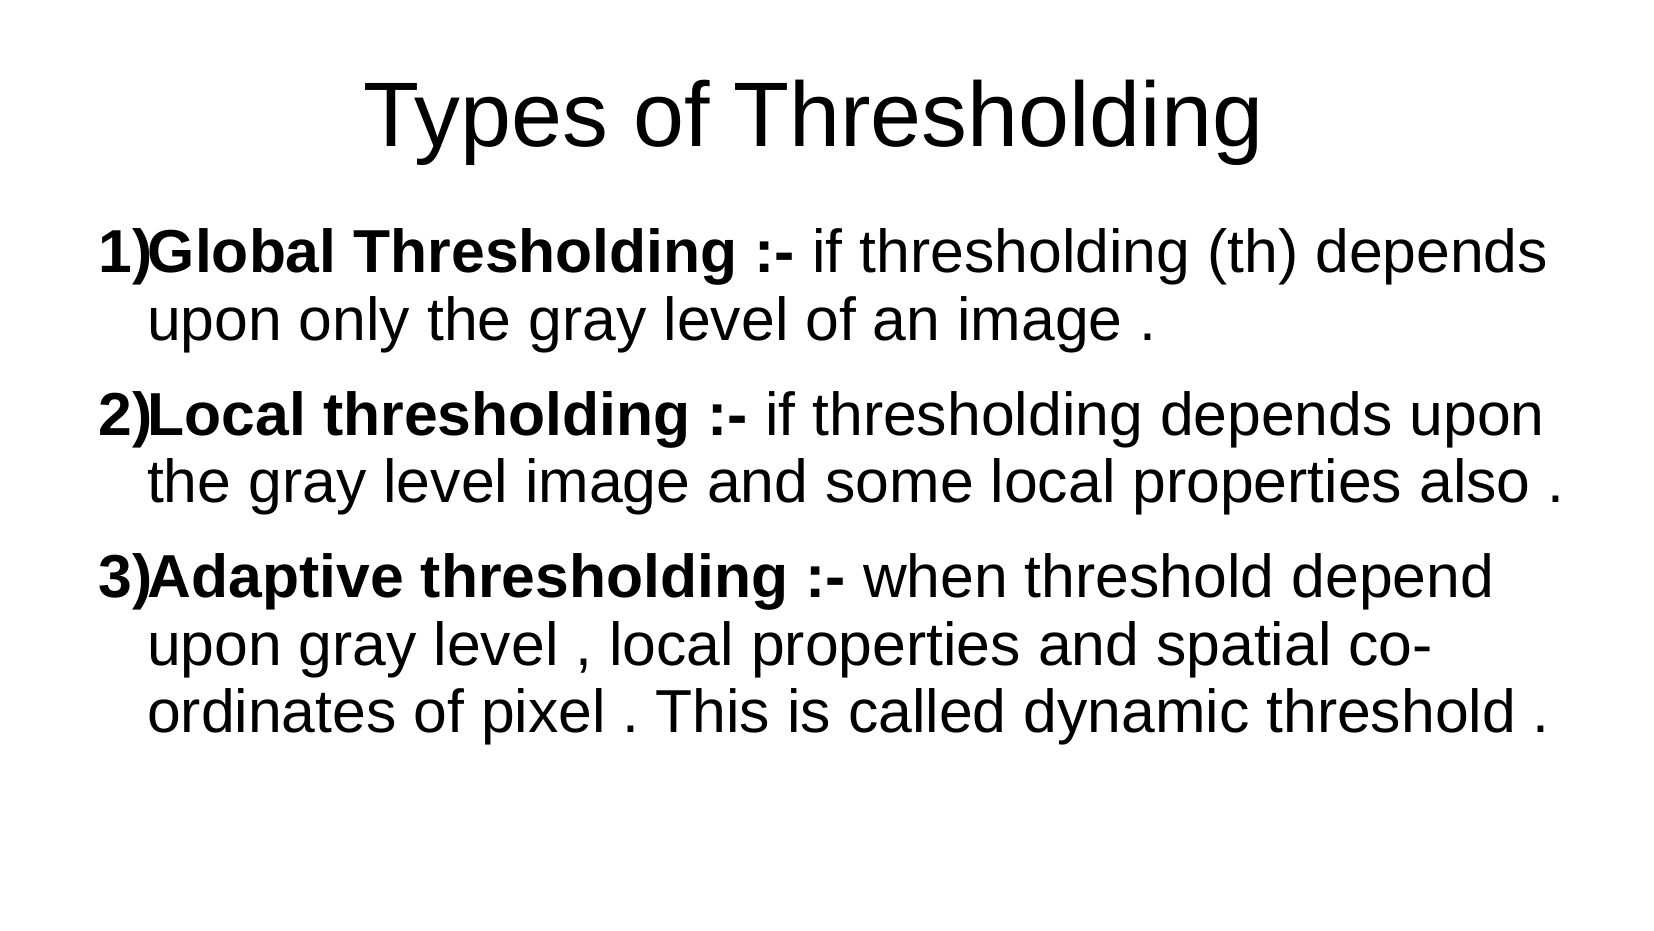

# Types of Thresholding
Global Thresholding :- if thresholding (th) depends upon only the gray level of an image .
Local thresholding :- if thresholding depends upon the gray level image and some local properties also .
Adaptive thresholding :- when threshold depend upon gray level , local properties and spatial co-ordinates of pixel . This is called dynamic threshold .